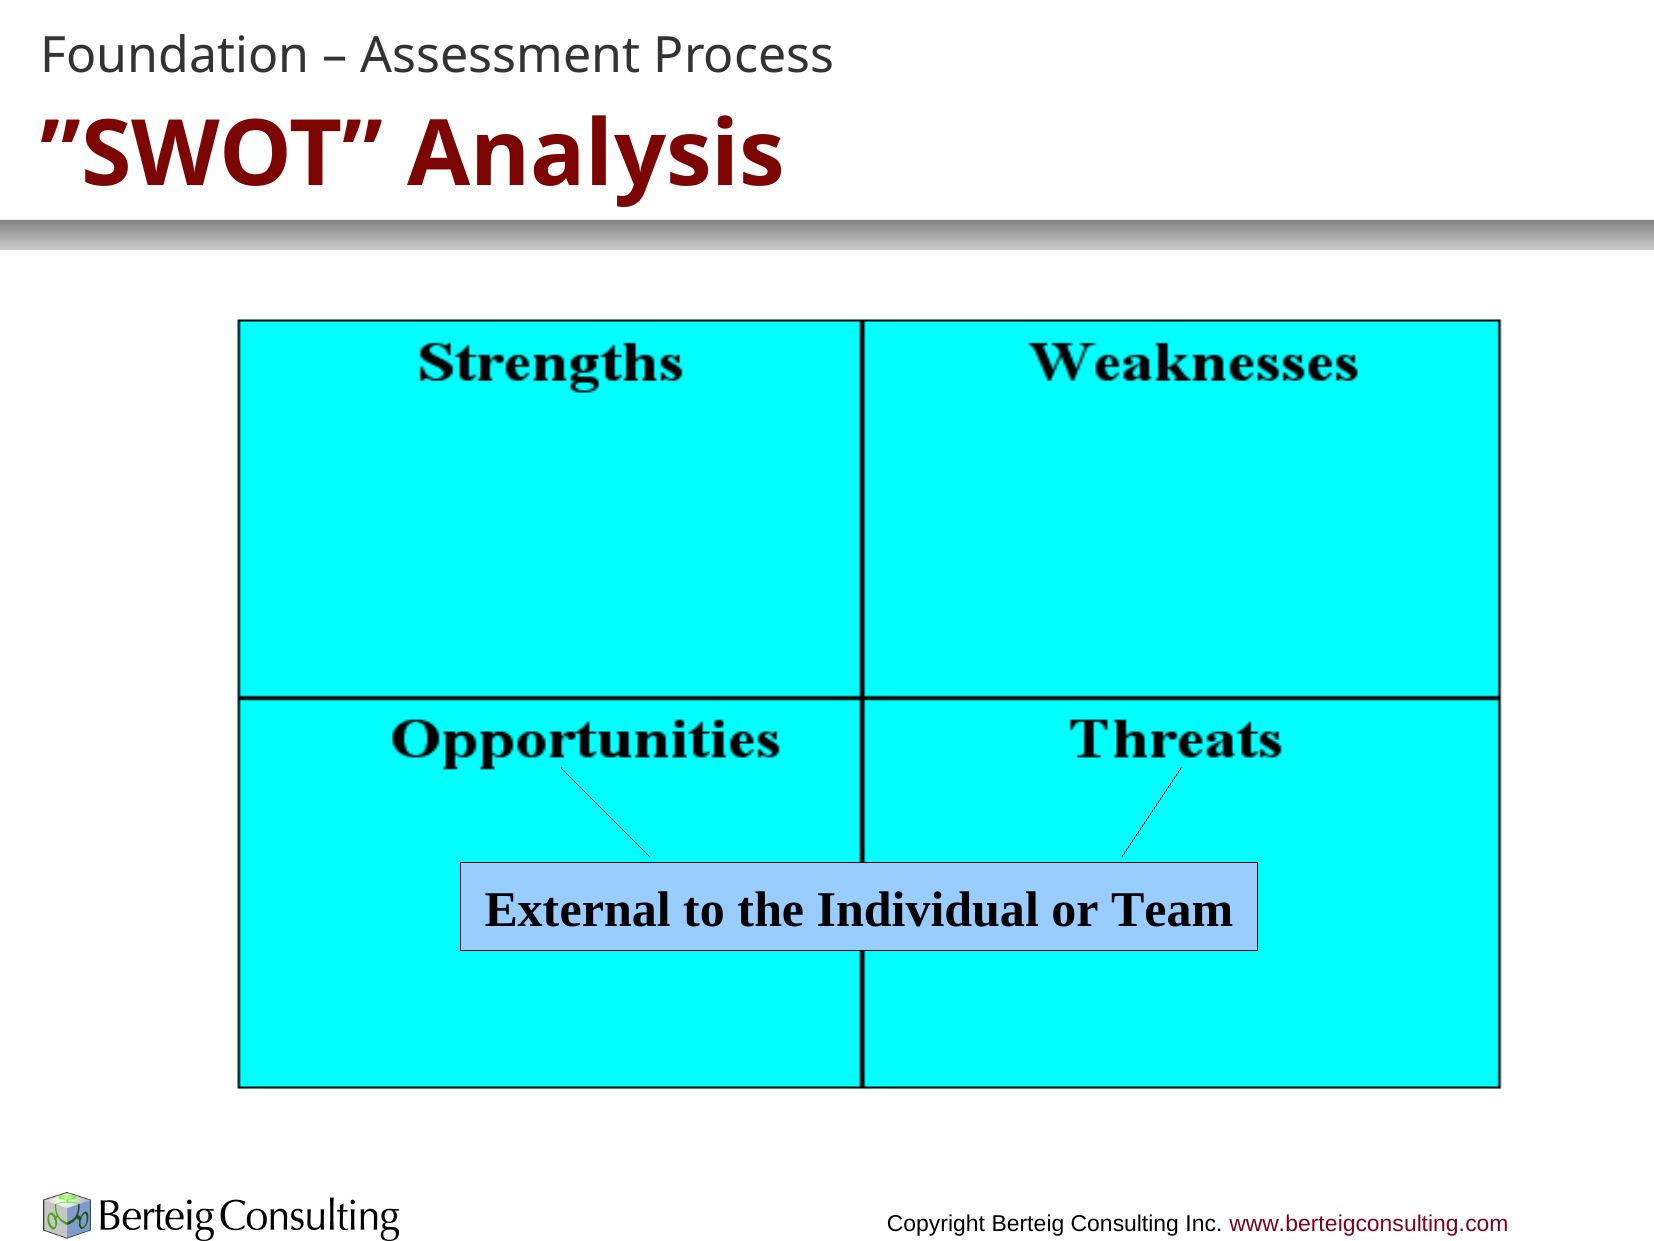

# Foundation – Assessment Process ”SWOT” Analysis
External to the Individual or Team
External to the Individual or Team
Copyright Berteig Consulting Inc. www.berteigconsulting.com